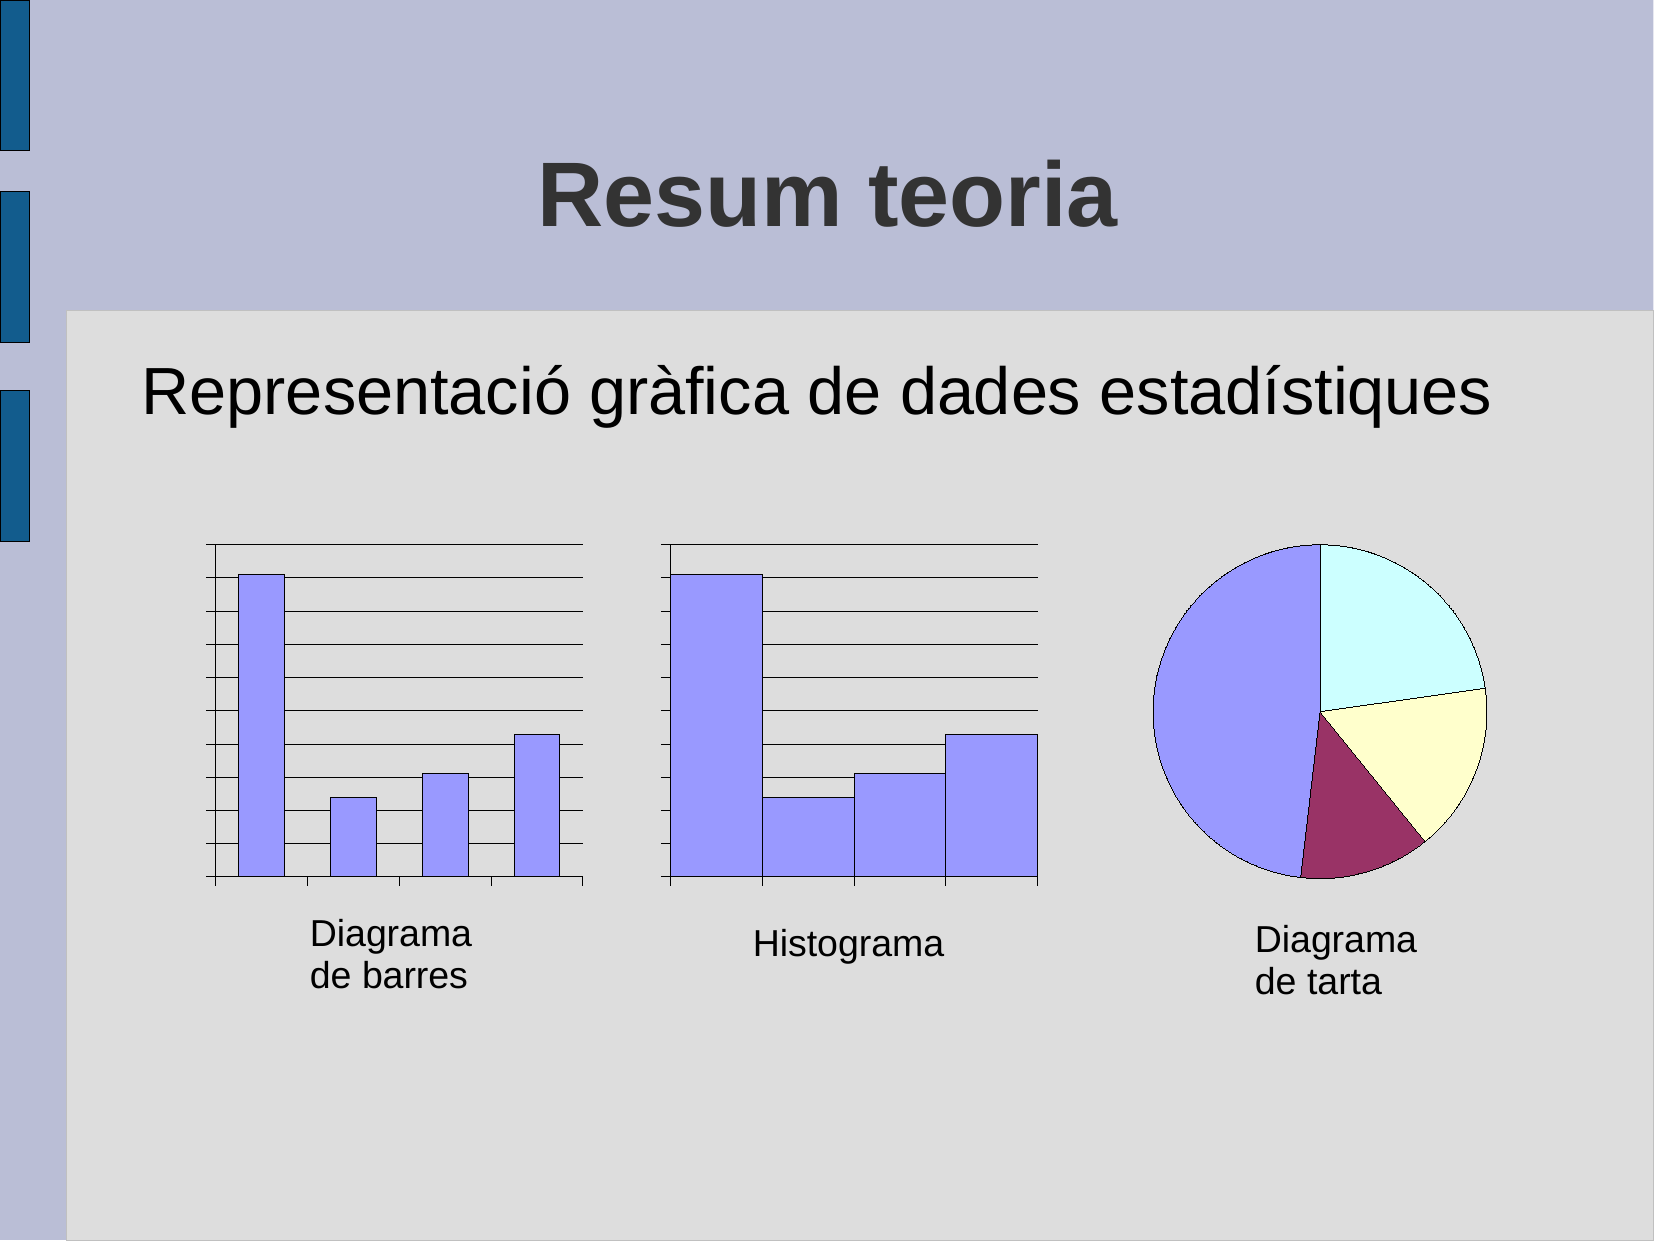

# Resum teoria
Representació gràfica de dades estadístiques
### Chart
| Category | Columna 1 |
|---|---|
| Fila 1 | 9.1 |
| Fila 2 | 2.4 |
| Fila 3 | 3.1 |
| Fila 4 | 4.3 |
### Chart
| Category | Columna 1 |
|---|---|
| Fila 1 | 9.1 |
| Fila 2 | 2.4 |
| Fila 3 | 3.1 |
| Fila 4 | 4.3 |
### Chart
| Category | Columna 1 |
|---|---|
| Fila 1 | 9.1 |
| Fila 2 | 2.4 |
| Fila 3 | 3.1 |
| Fila 4 | 4.3 |Diagrama de barres
Diagrama de tarta
Histograma